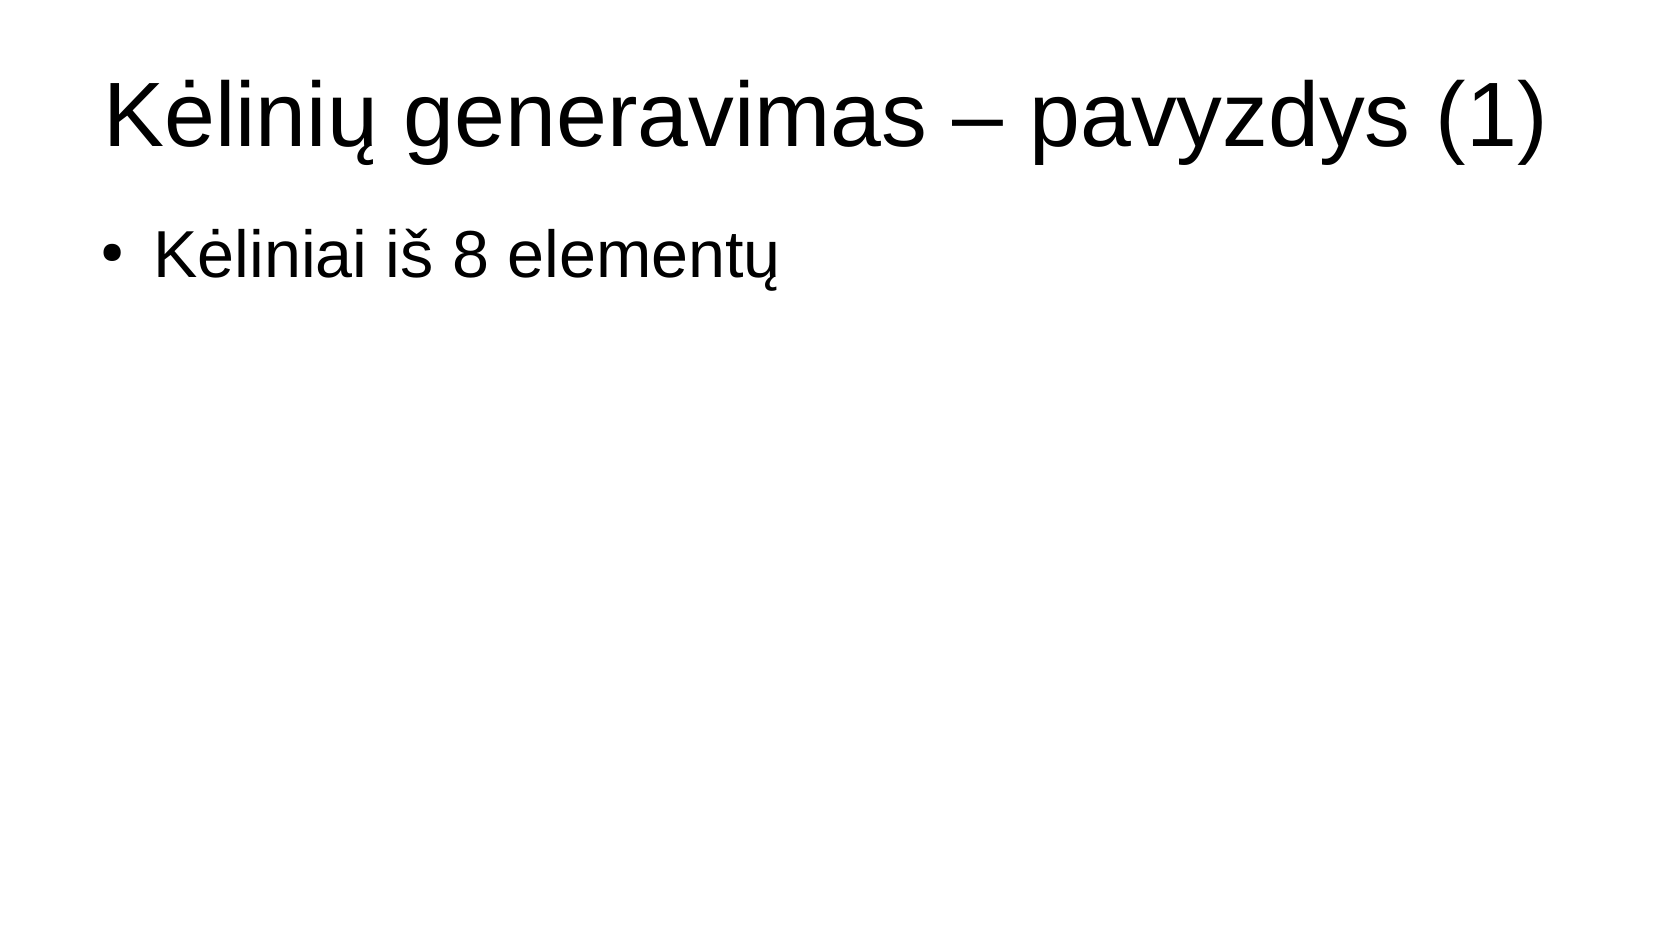

# Kėlinių generavimas – pavyzdys (1)
Kėliniai iš 8 elementų